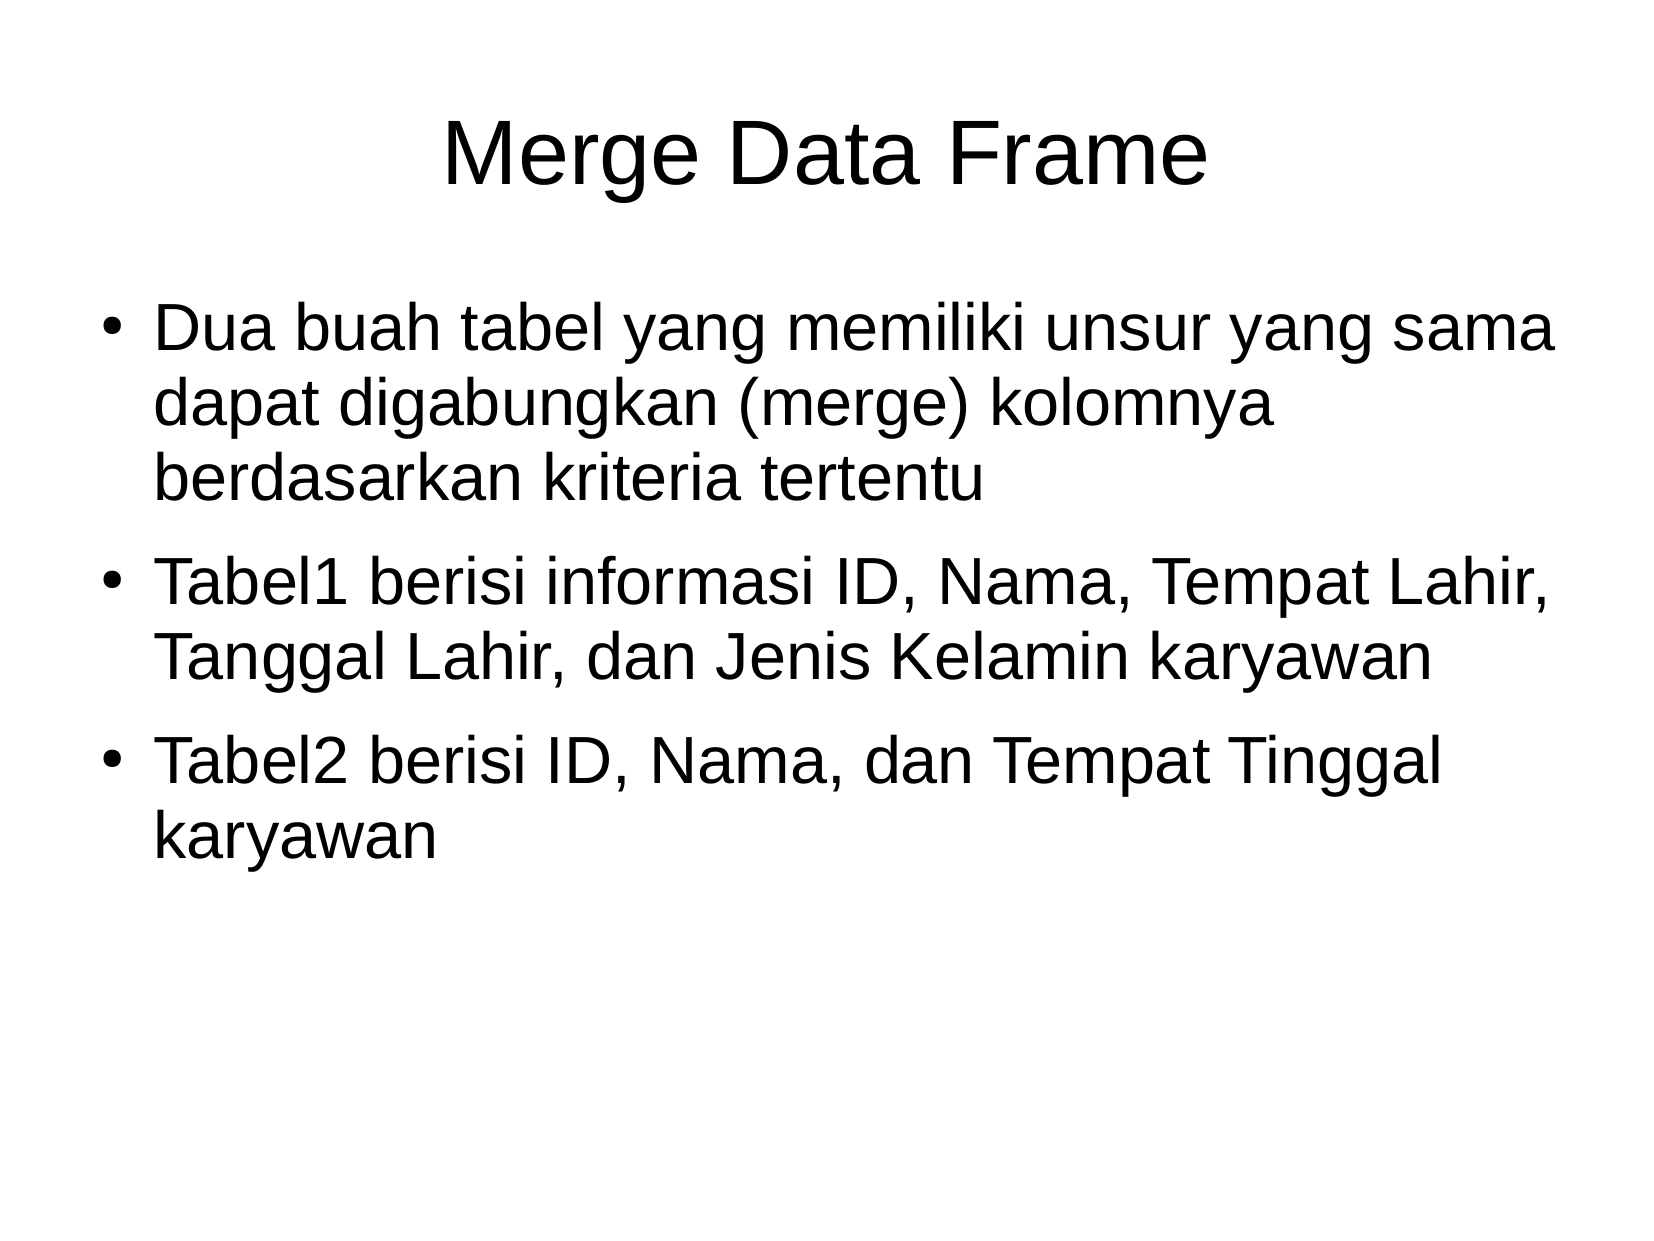

# Merge Data Frame
Dua buah tabel yang memiliki unsur yang sama dapat digabungkan (merge) kolomnya berdasarkan kriteria tertentu
Tabel1 berisi informasi ID, Nama, Tempat Lahir, Tanggal Lahir, dan Jenis Kelamin karyawan
Tabel2 berisi ID, Nama, dan Tempat Tinggal karyawan